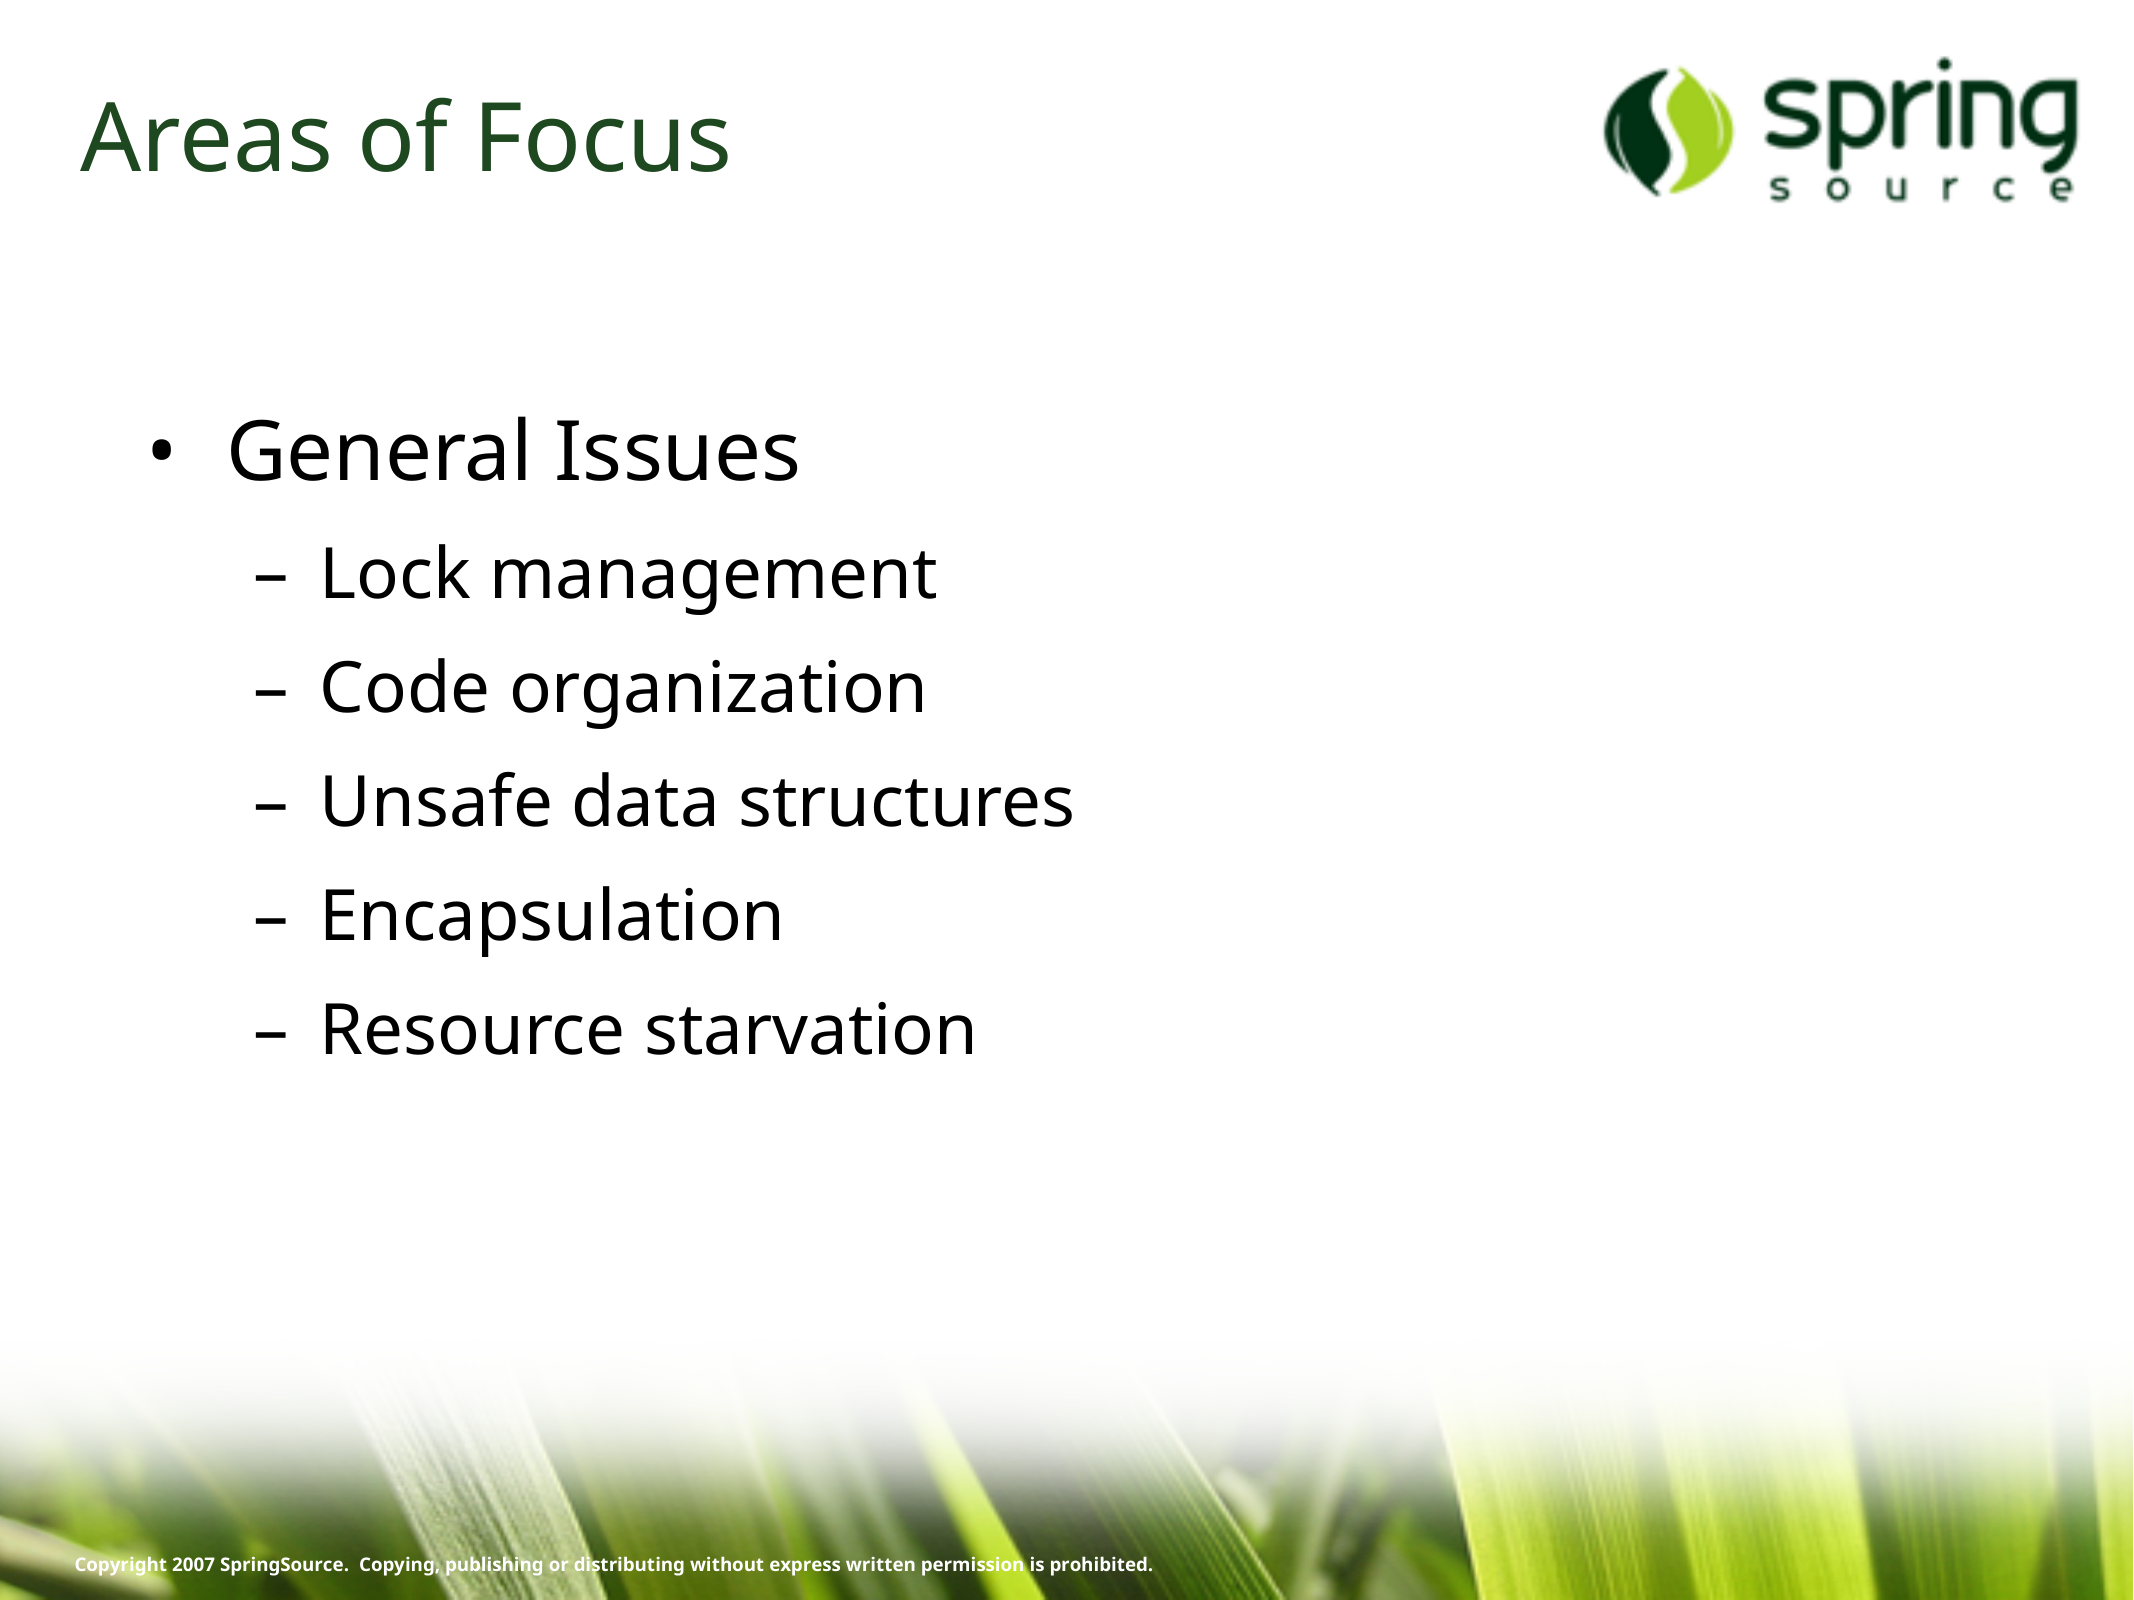

# Areas of Focus
General Issues
Lock management
Code organization
Unsafe data structures
Encapsulation
Resource starvation